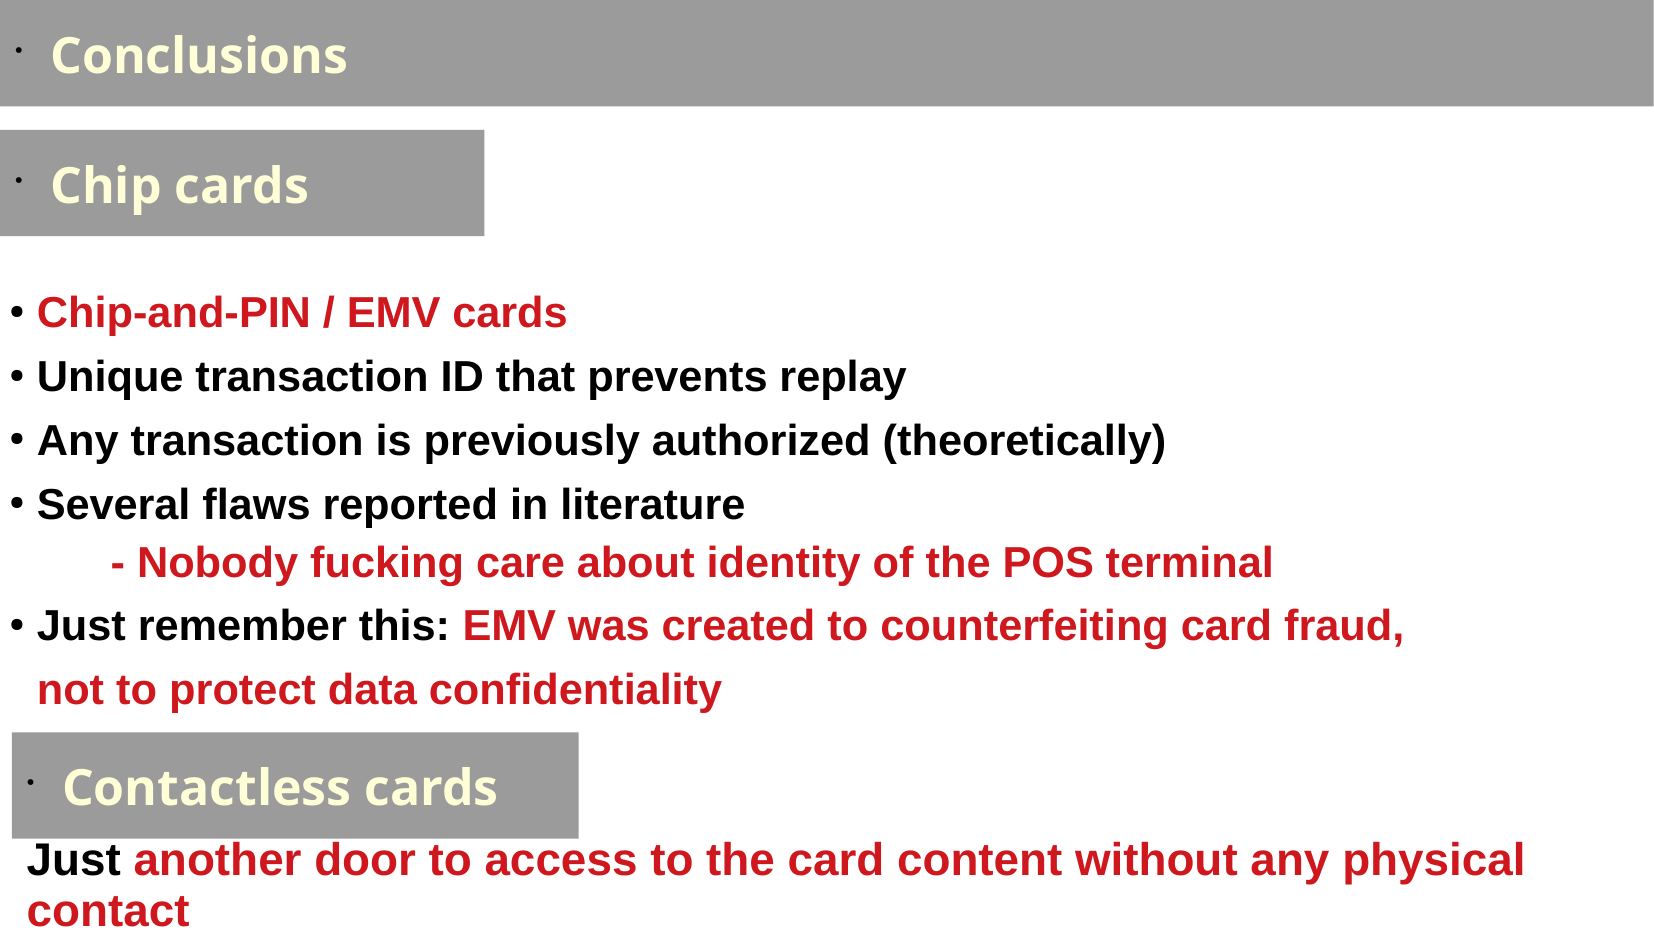

Conclusions
Chip cards
# Chip-and-PIN / EMV cards
Unique transaction ID that prevents replay
Any transaction is previously authorized (theoretically)
Several flaws reported in literature
- Nobody fucking care about identity of the POS terminal
Just remember this: EMV was created to counterfeiting card fraud,
not to protect data confidentiality
Contactless cards
Just another door to access to the card content without any physical contact